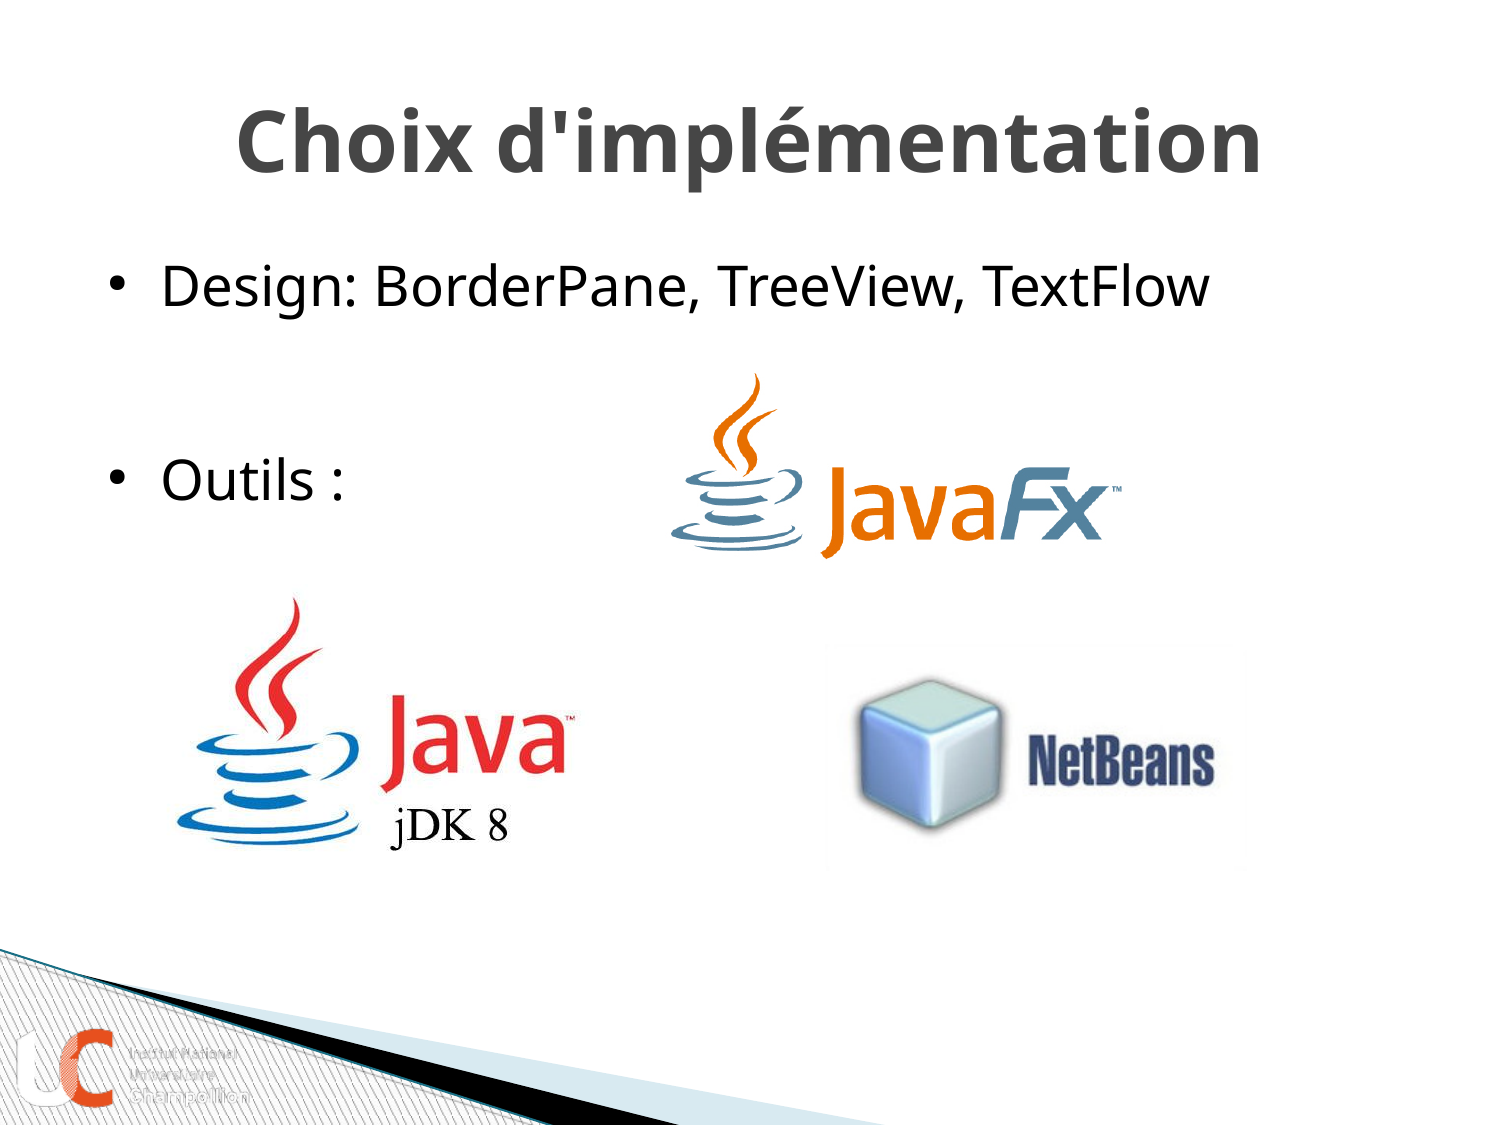

Choix d'implémentation
# Design: BorderPane, TreeView, TextFlow
Outils :